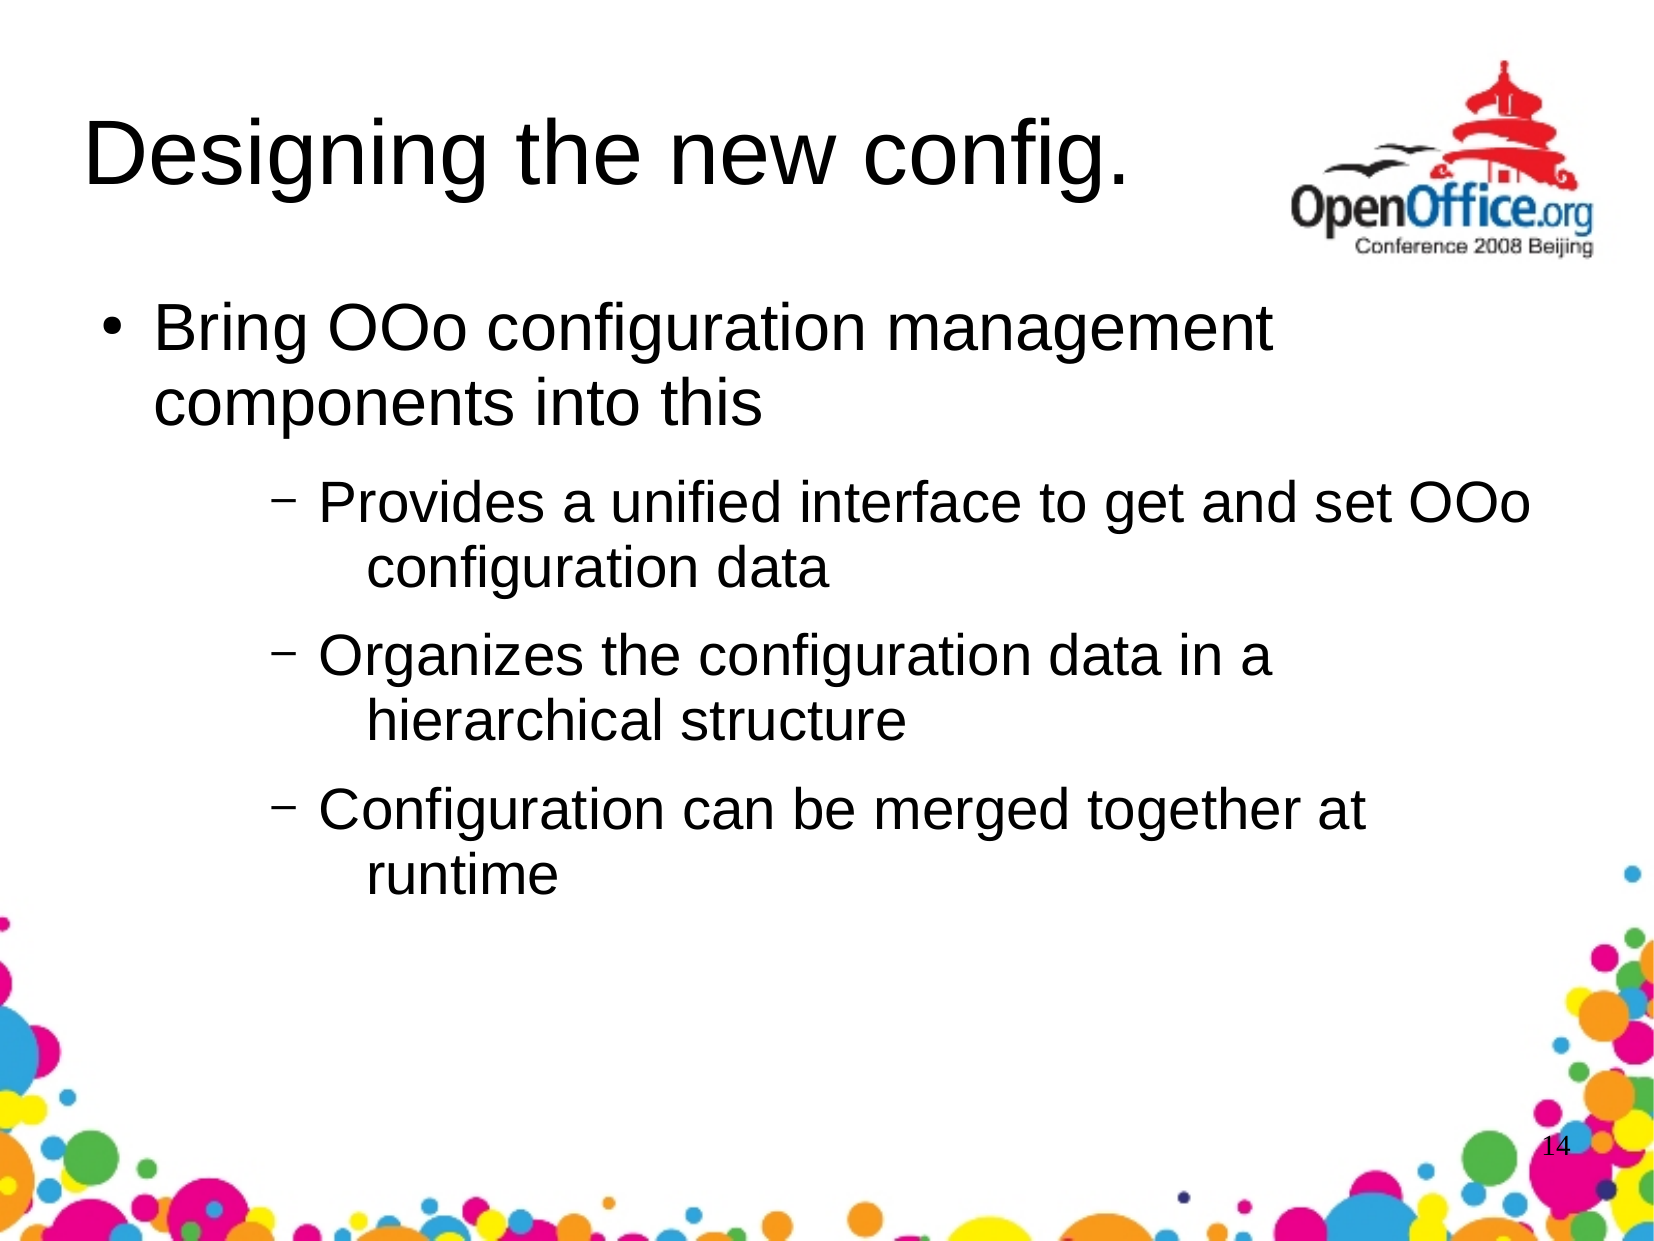

# Designing the new config.
Bring OOo configuration management components into this
Provides a unified interface to get and set OOo configuration data
Organizes the configuration data in a hierarchical structure
Configuration can be merged together at runtime
14